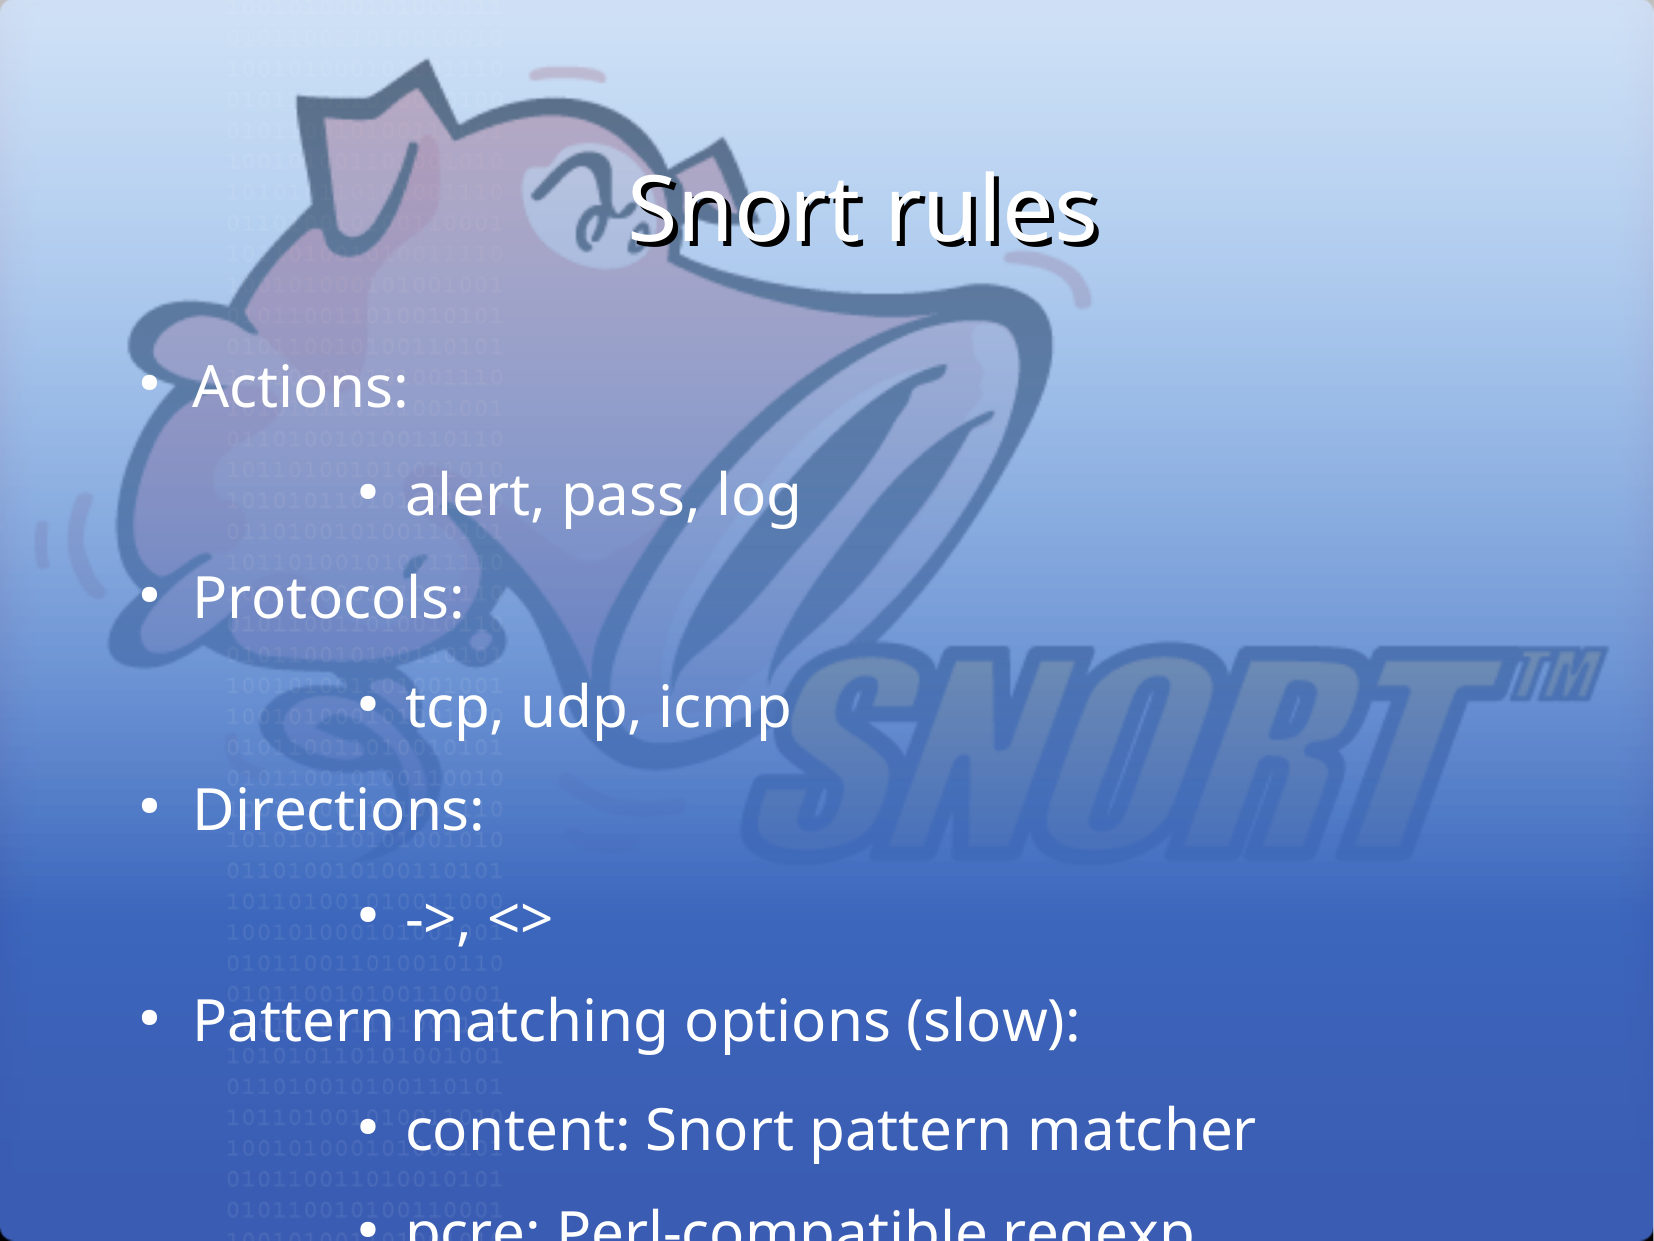

# Snort rules
Actions:
alert, pass, log
Protocols:
tcp, udp, icmp
Directions:
->, <>
Pattern matching options (slow):
content: Snort pattern matcher
pcre: Perl-compatible regexp